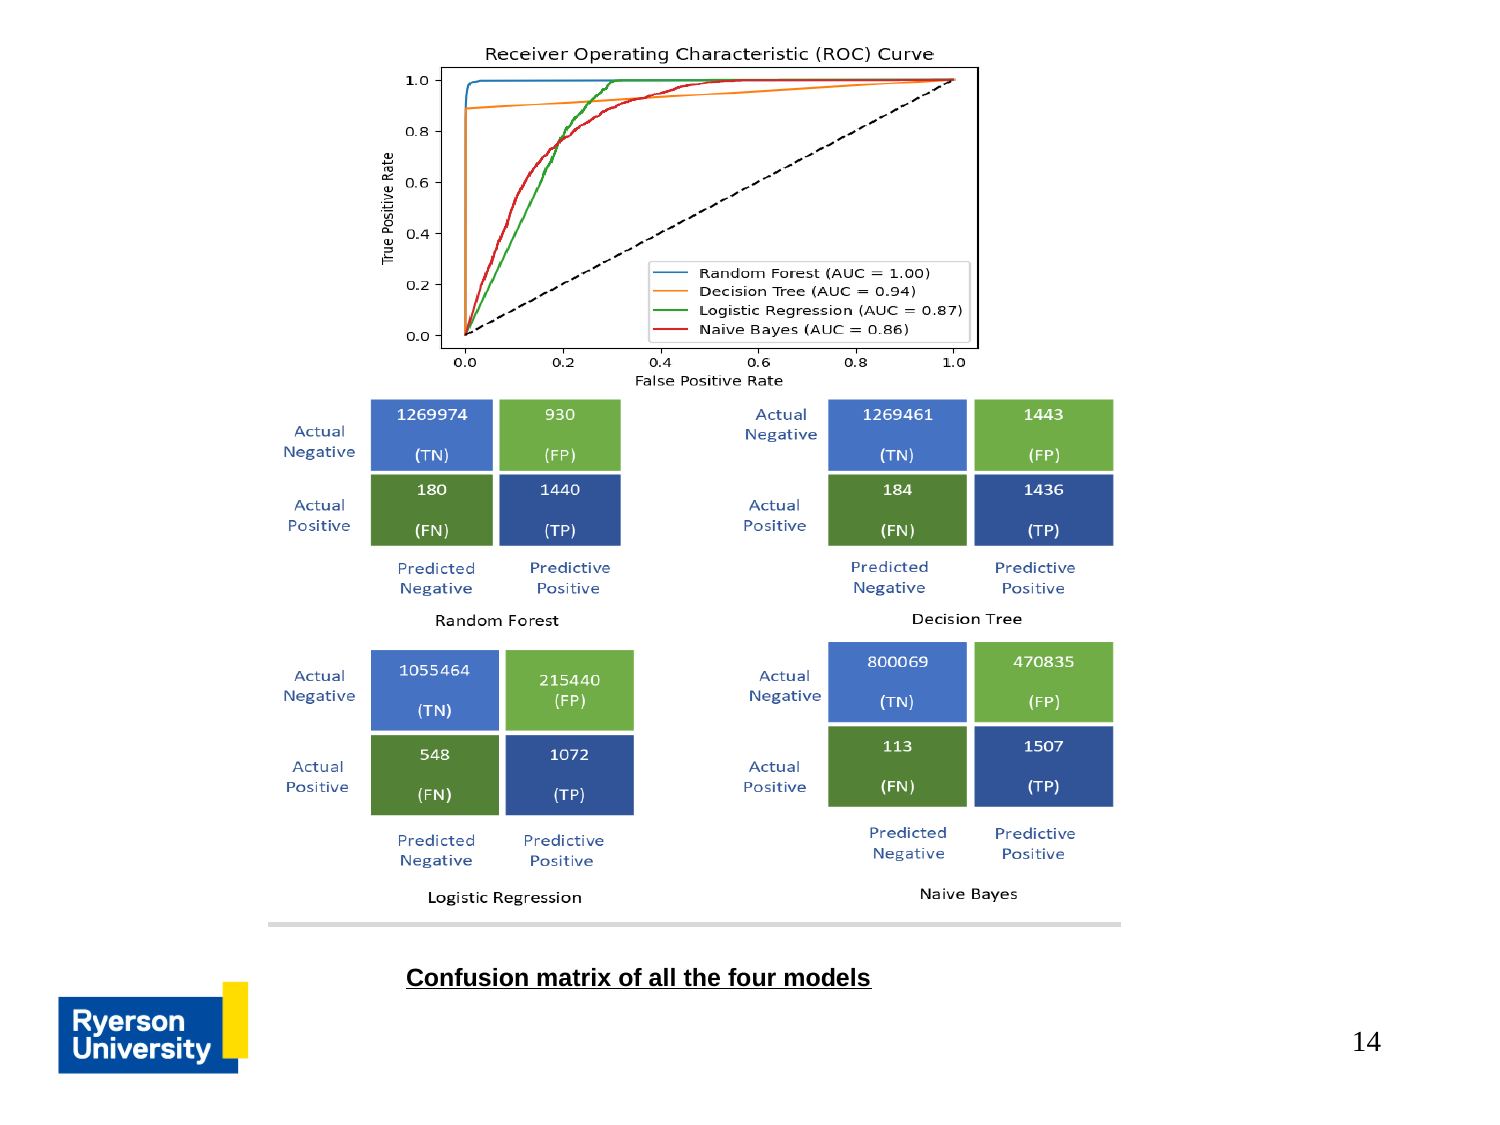

Confusion matrix of all the four models